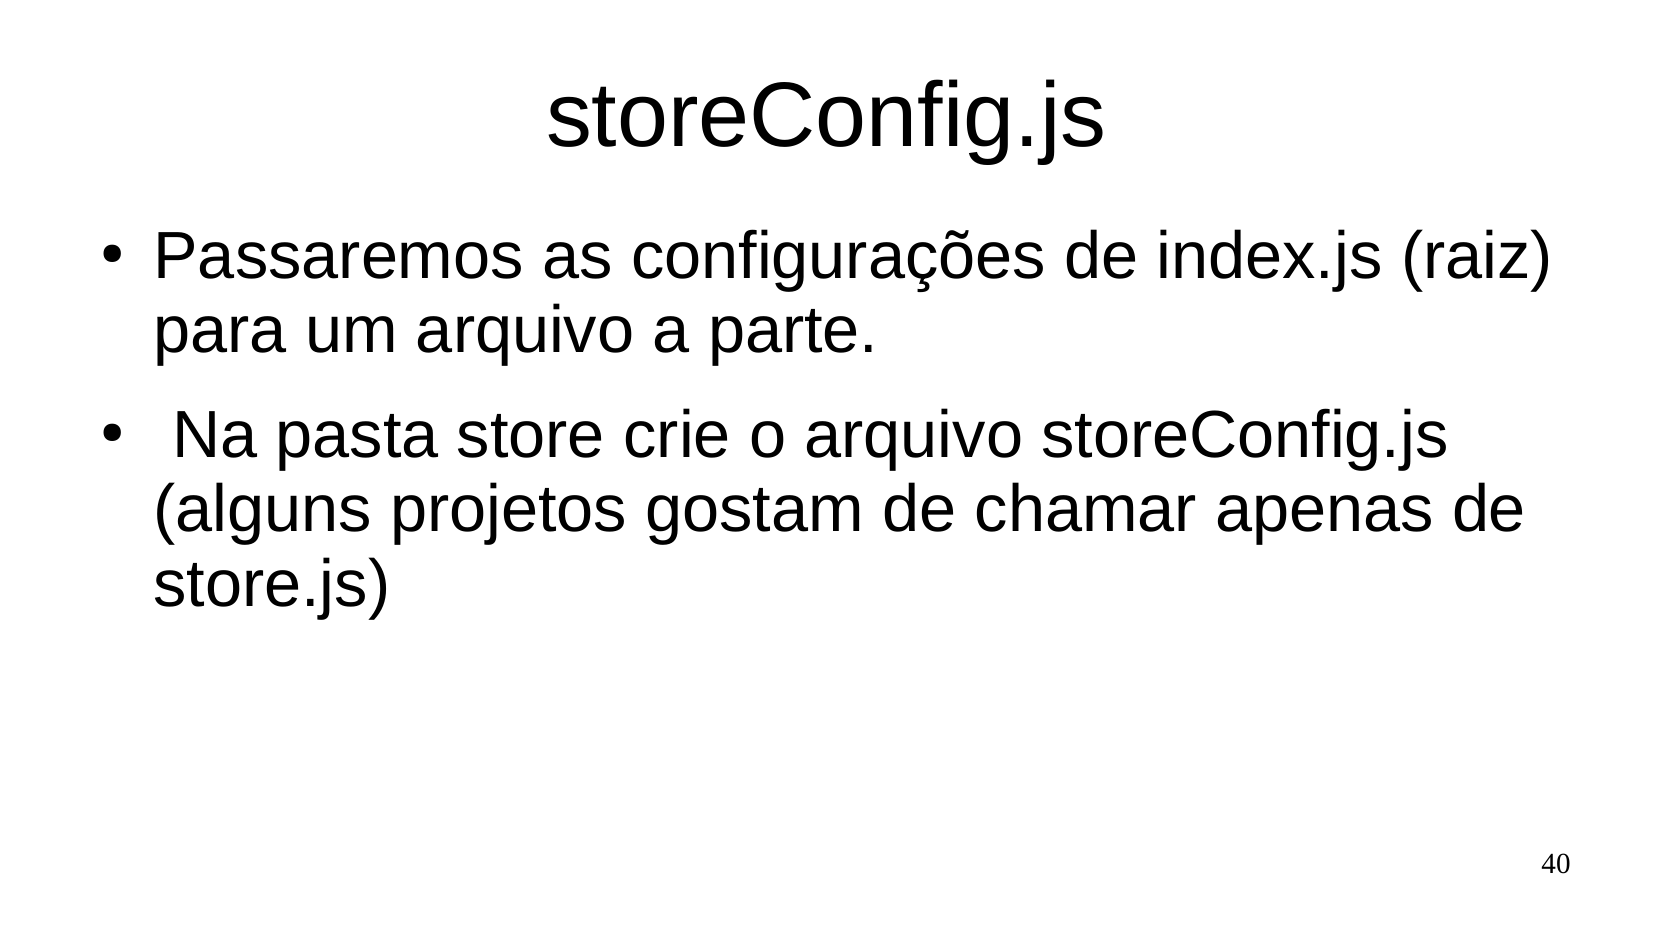

# storeConfig.js
Passaremos as configurações de index.js (raiz) para um arquivo a parte.
 Na pasta store crie o arquivo storeConfig.js (alguns projetos gostam de chamar apenas de store.js)
40